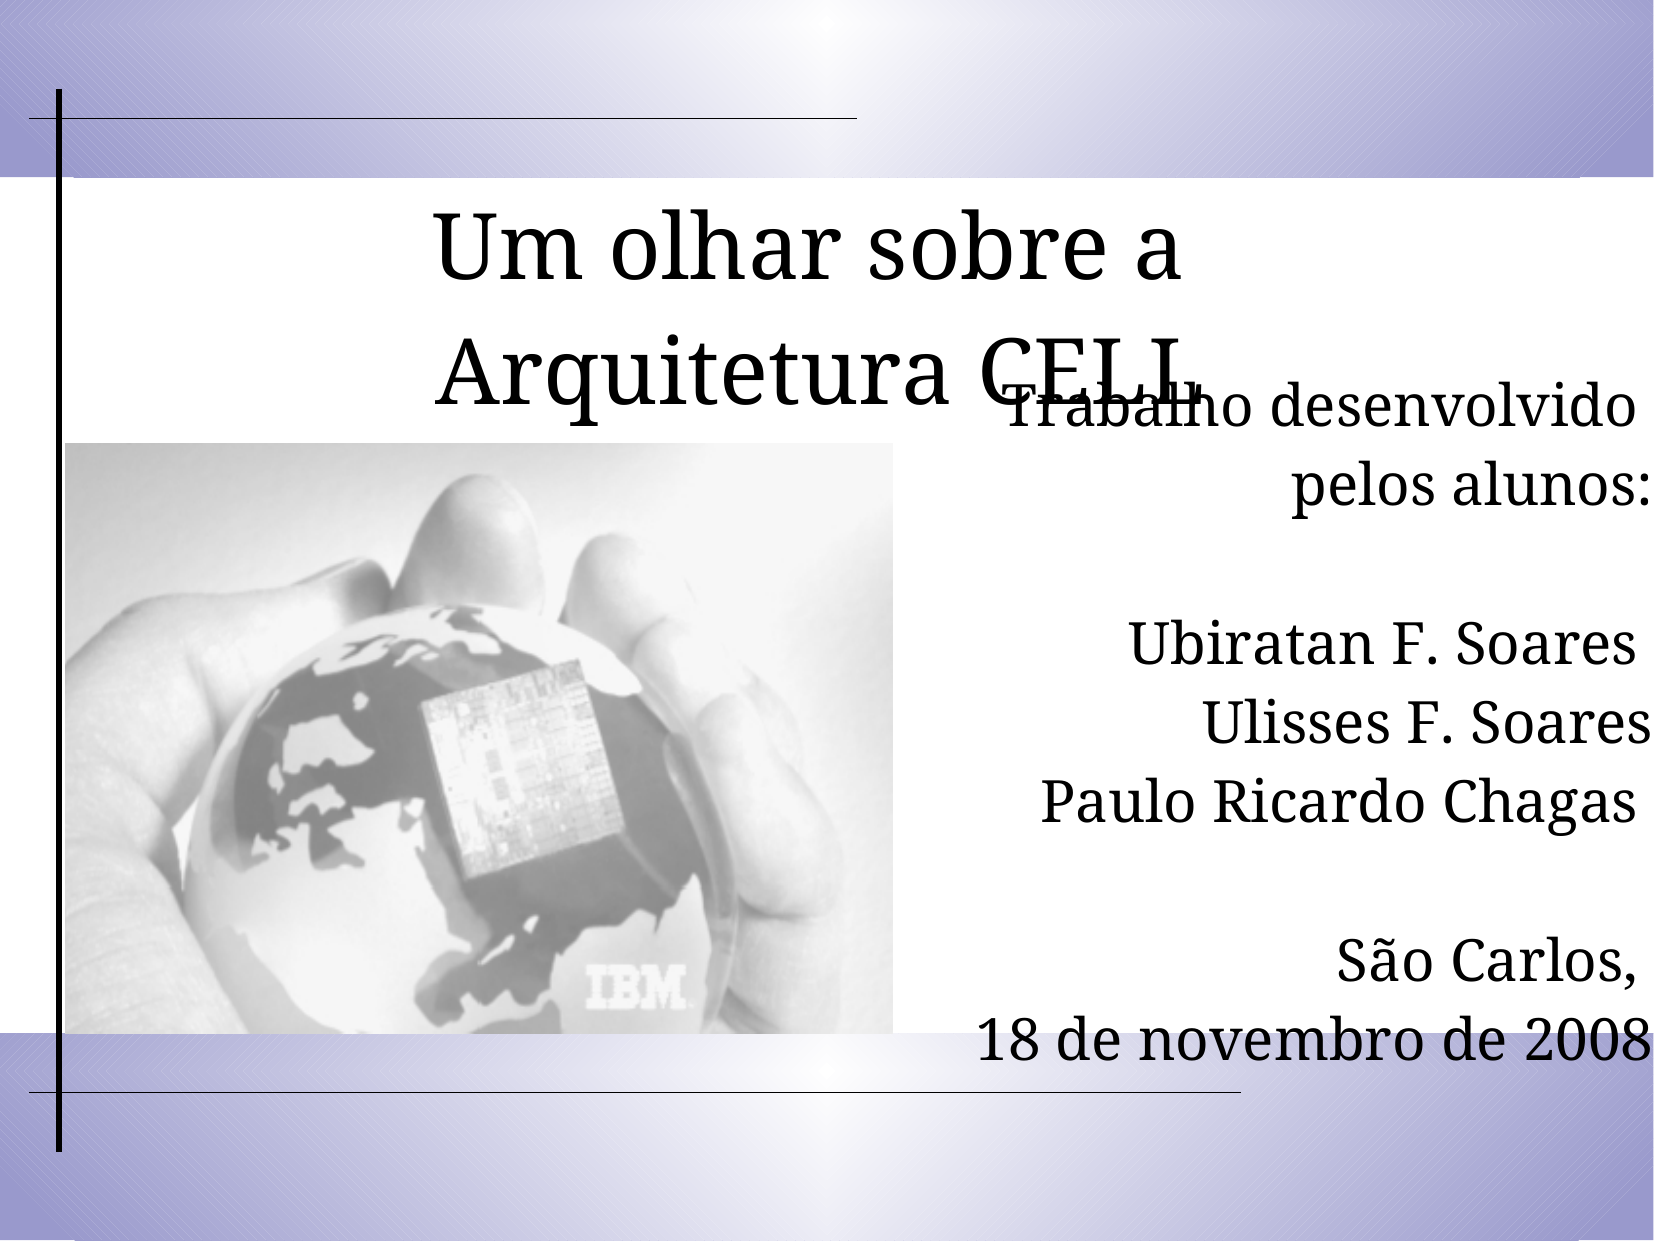

# Um olhar sobre a Arquitetura CELL
Trabalho desenvolvido
pelos alunos:
Ubiratan F. Soares
Ulisses F. Soares
Paulo Ricardo Chagas
São Carlos,
18 de novembro de 2008